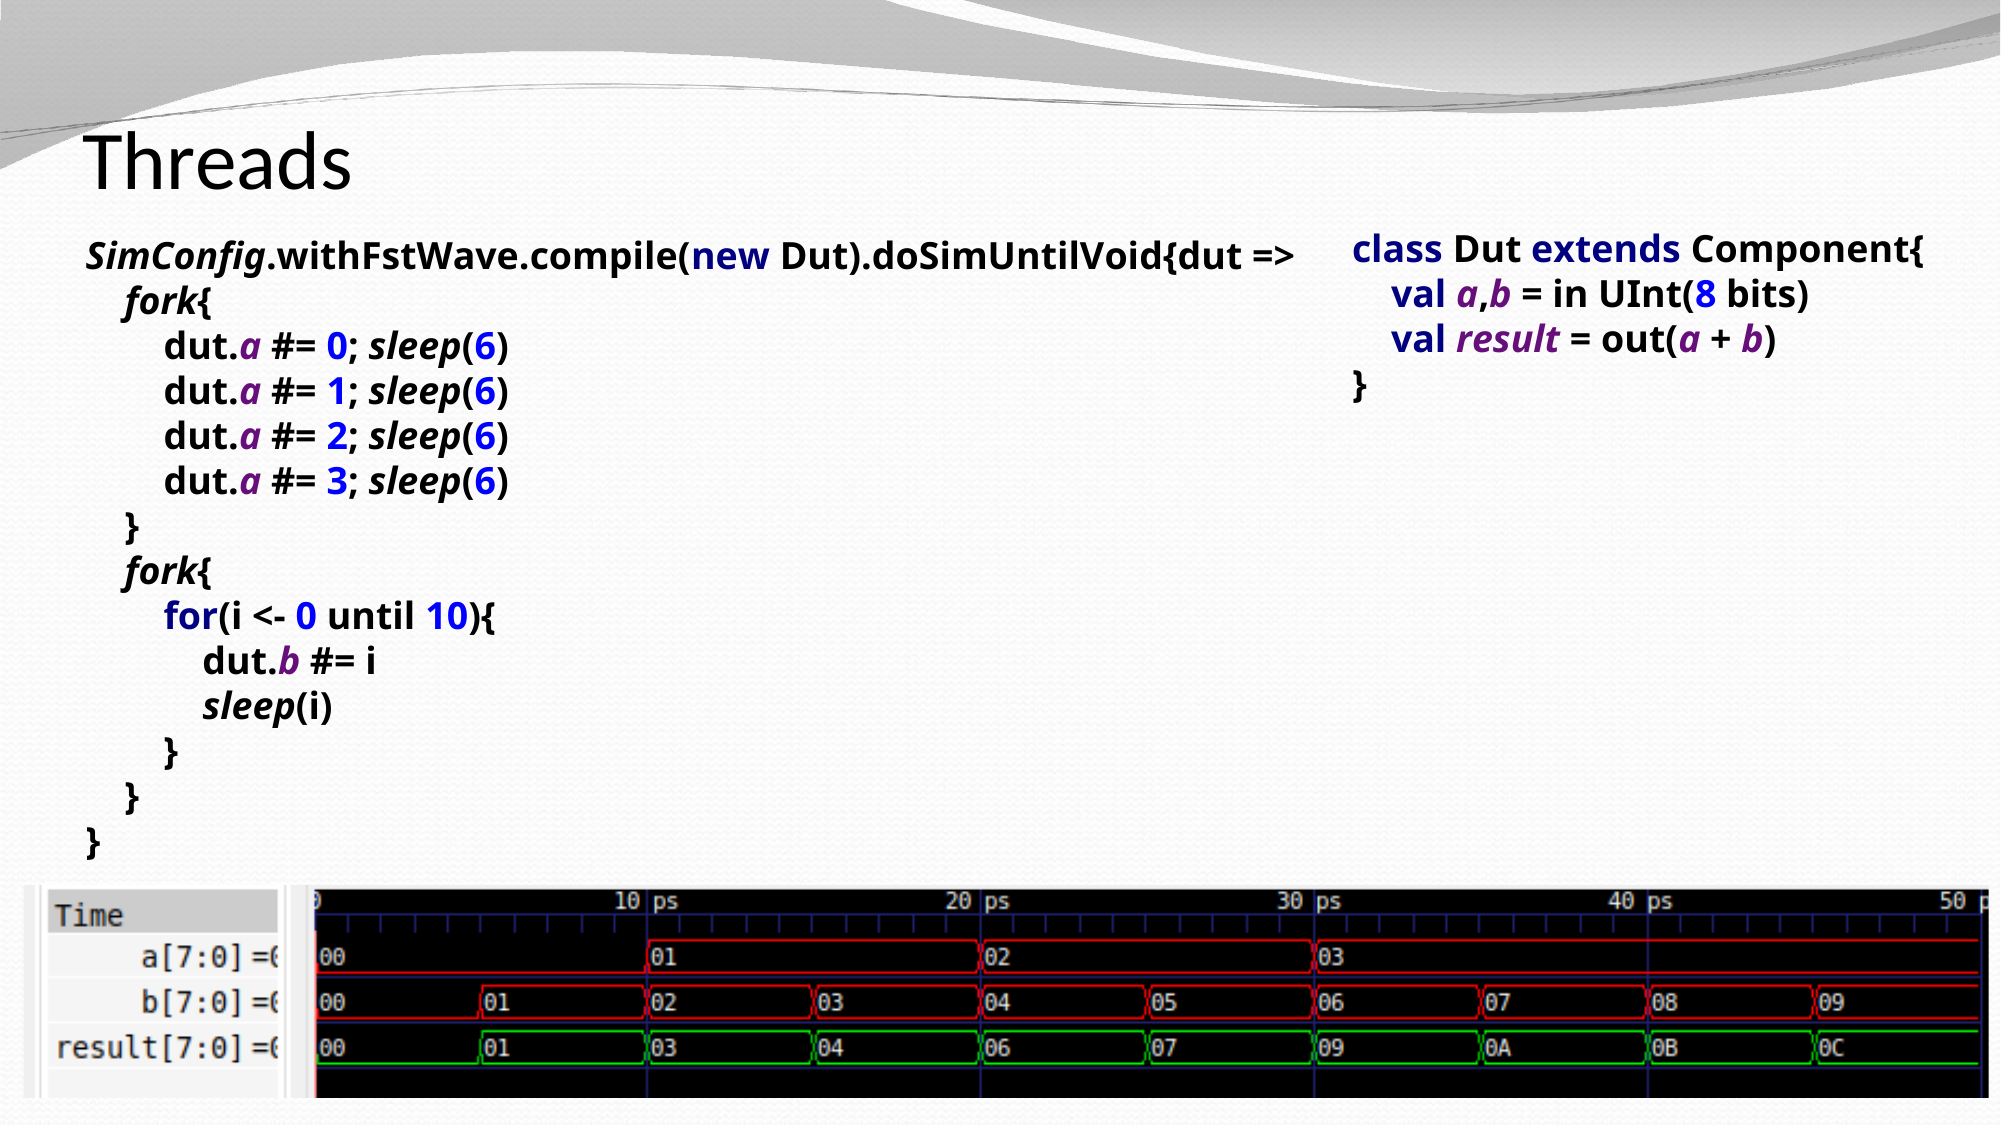

# Threads
class Dut extends Component{
 val a,b = in UInt(8 bits)
 val result = out(a + b)
}
SimConfig.withFstWave.compile(new Dut).doSimUntilVoid{dut =>
 fork{
 dut.a #= 0; sleep(6)
 dut.a #= 1; sleep(6)
 dut.a #= 2; sleep(6)
 dut.a #= 3; sleep(6)
 }
 fork{
 for(i <- 0 until 10){
 dut.b #= i
 sleep(i)
 }
 }
}